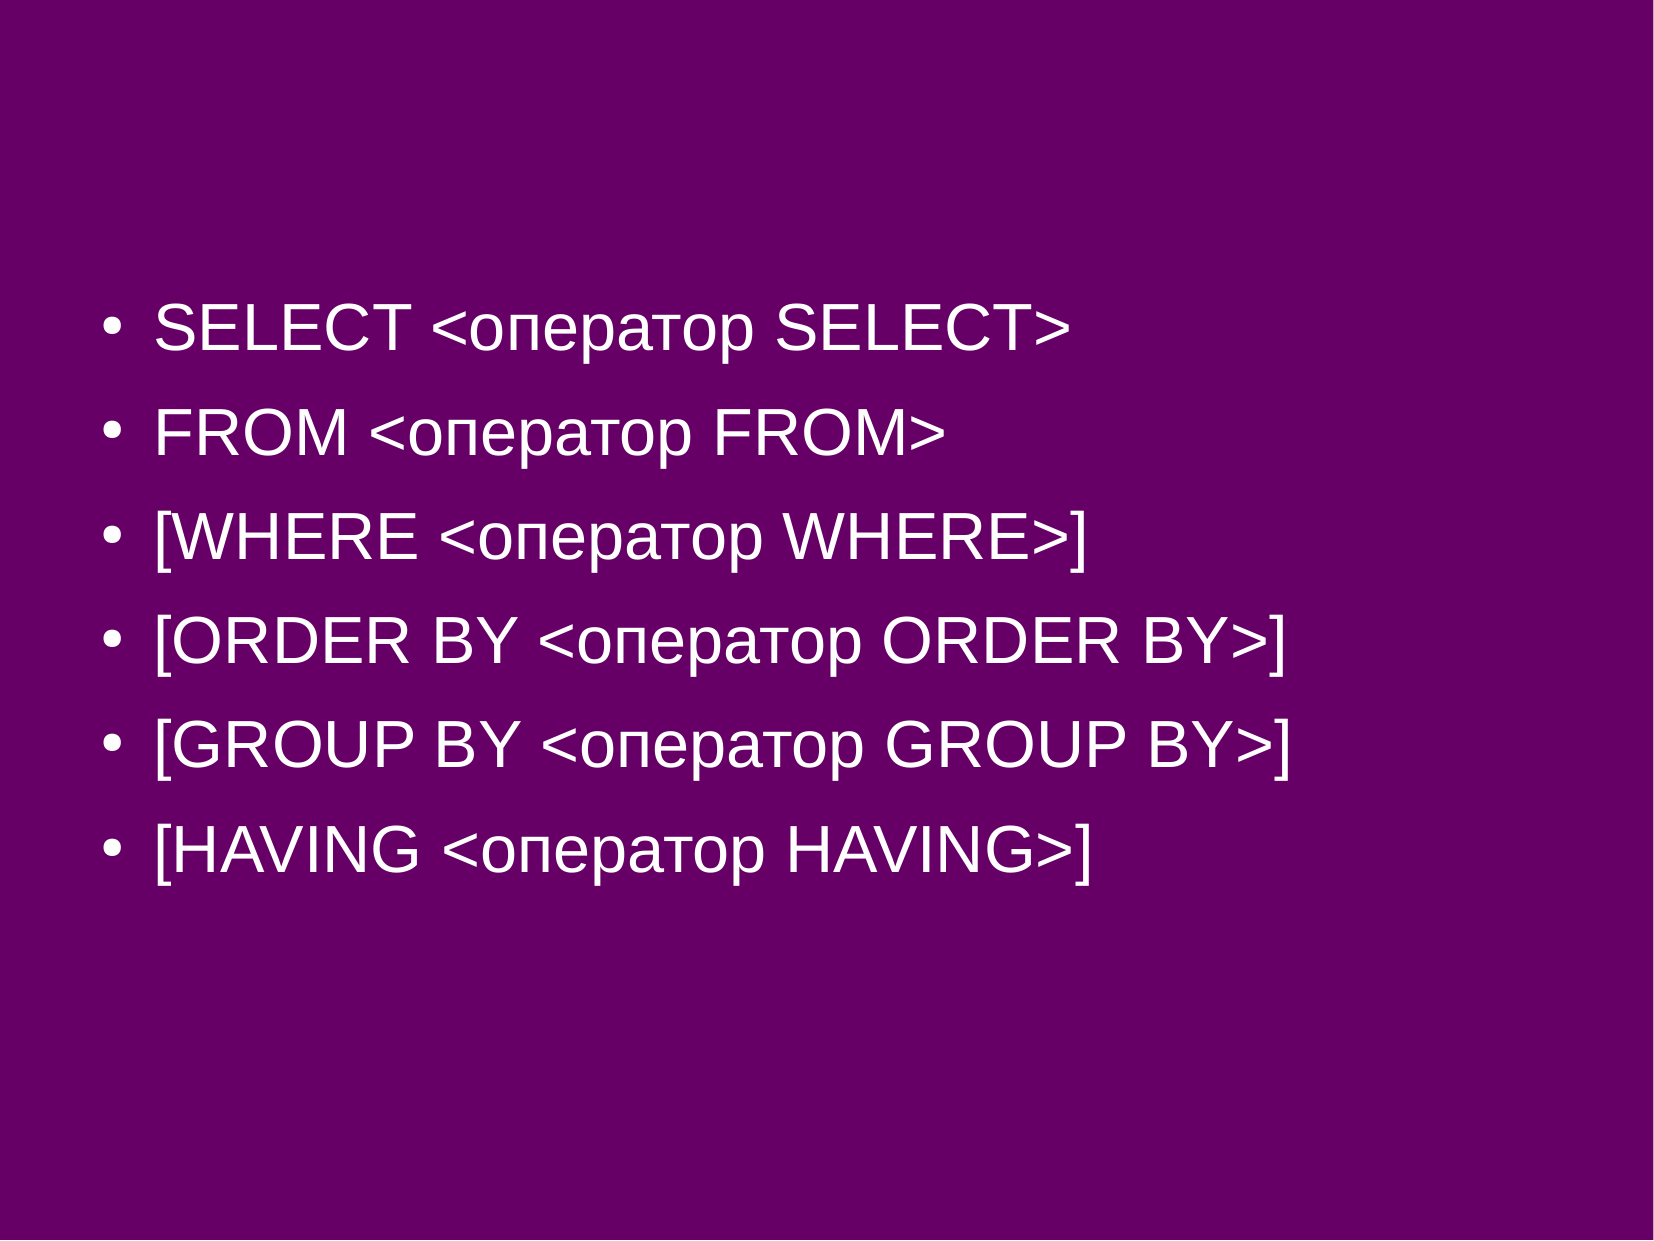

#
SELECT <оператор SELECT>
FROM <оператор FROM>
[WHERE <оператор WHERE>]
[ORDER BY <оператор ORDER BY>]
[GROUP BY <оператор GROUP BY>]
[HAVING <оператор HAVING>]